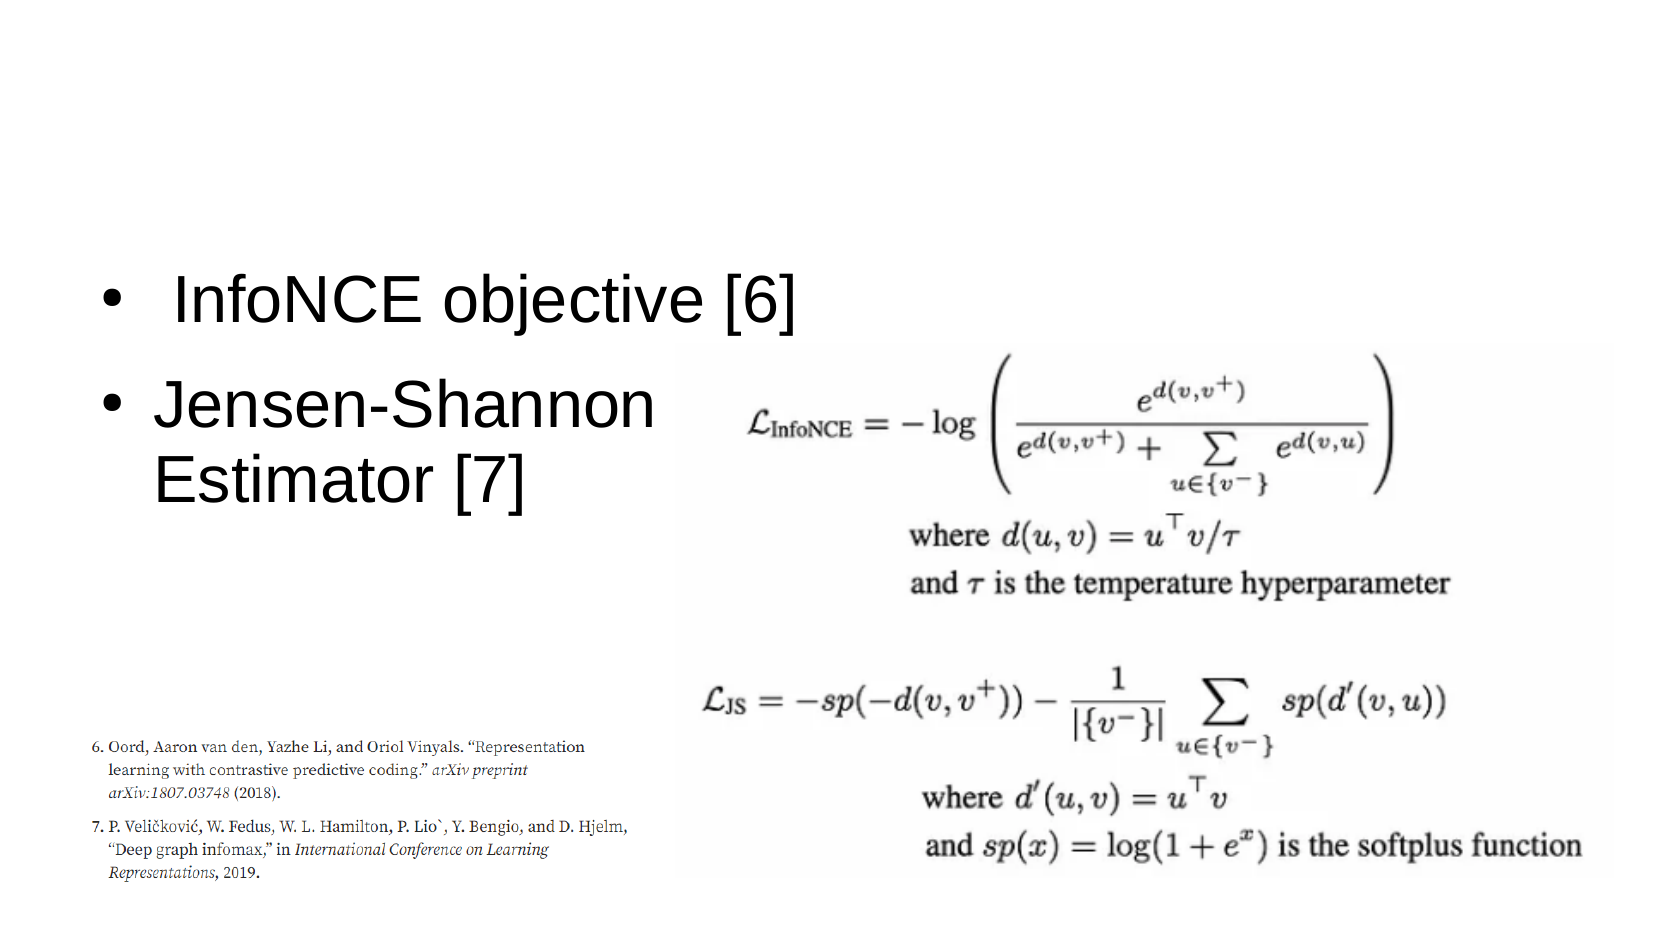

#
 InfoNCE objective [6]
Jensen-Shannon Estimator [7]